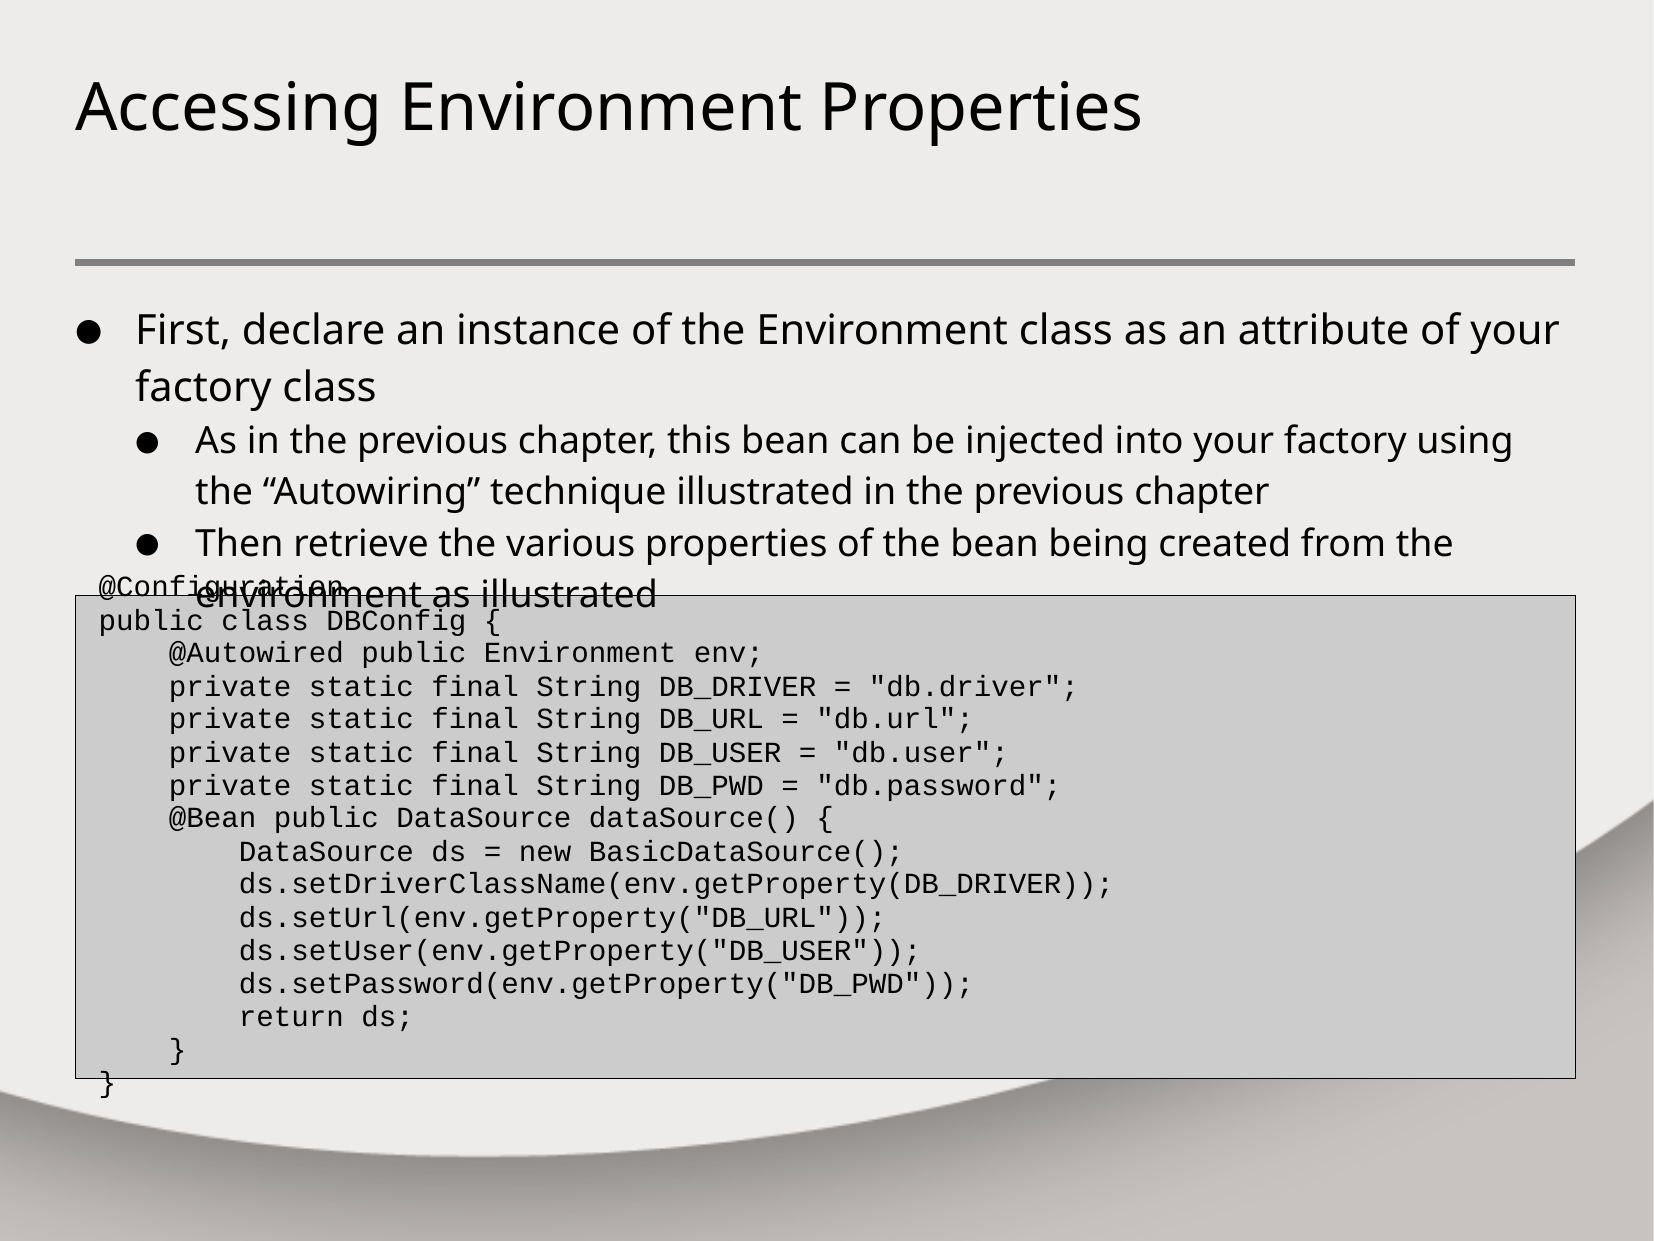

# Accessing Environment Properties
First, declare an instance of the Environment class as an attribute of your factory class
As in the previous chapter, this bean can be injected into your factory using the “Autowiring” technique illustrated in the previous chapter
Then retrieve the various properties of the bean being created from the environment as illustrated
@Configuration
public class DBConfig {
 @Autowired public Environment env;
 private static final String DB_DRIVER = "db.driver";
 private static final String DB_URL = "db.url";
 private static final String DB_USER = "db.user";
 private static final String DB_PWD = "db.password";
 @Bean public DataSource dataSource() {
 DataSource ds = new BasicDataSource();
 ds.setDriverClassName(env.getProperty(DB_DRIVER));
 ds.setUrl(env.getProperty("DB_URL"));
 ds.setUser(env.getProperty("DB_USER"));
 ds.setPassword(env.getProperty("DB_PWD"));
 return ds;
 }
}